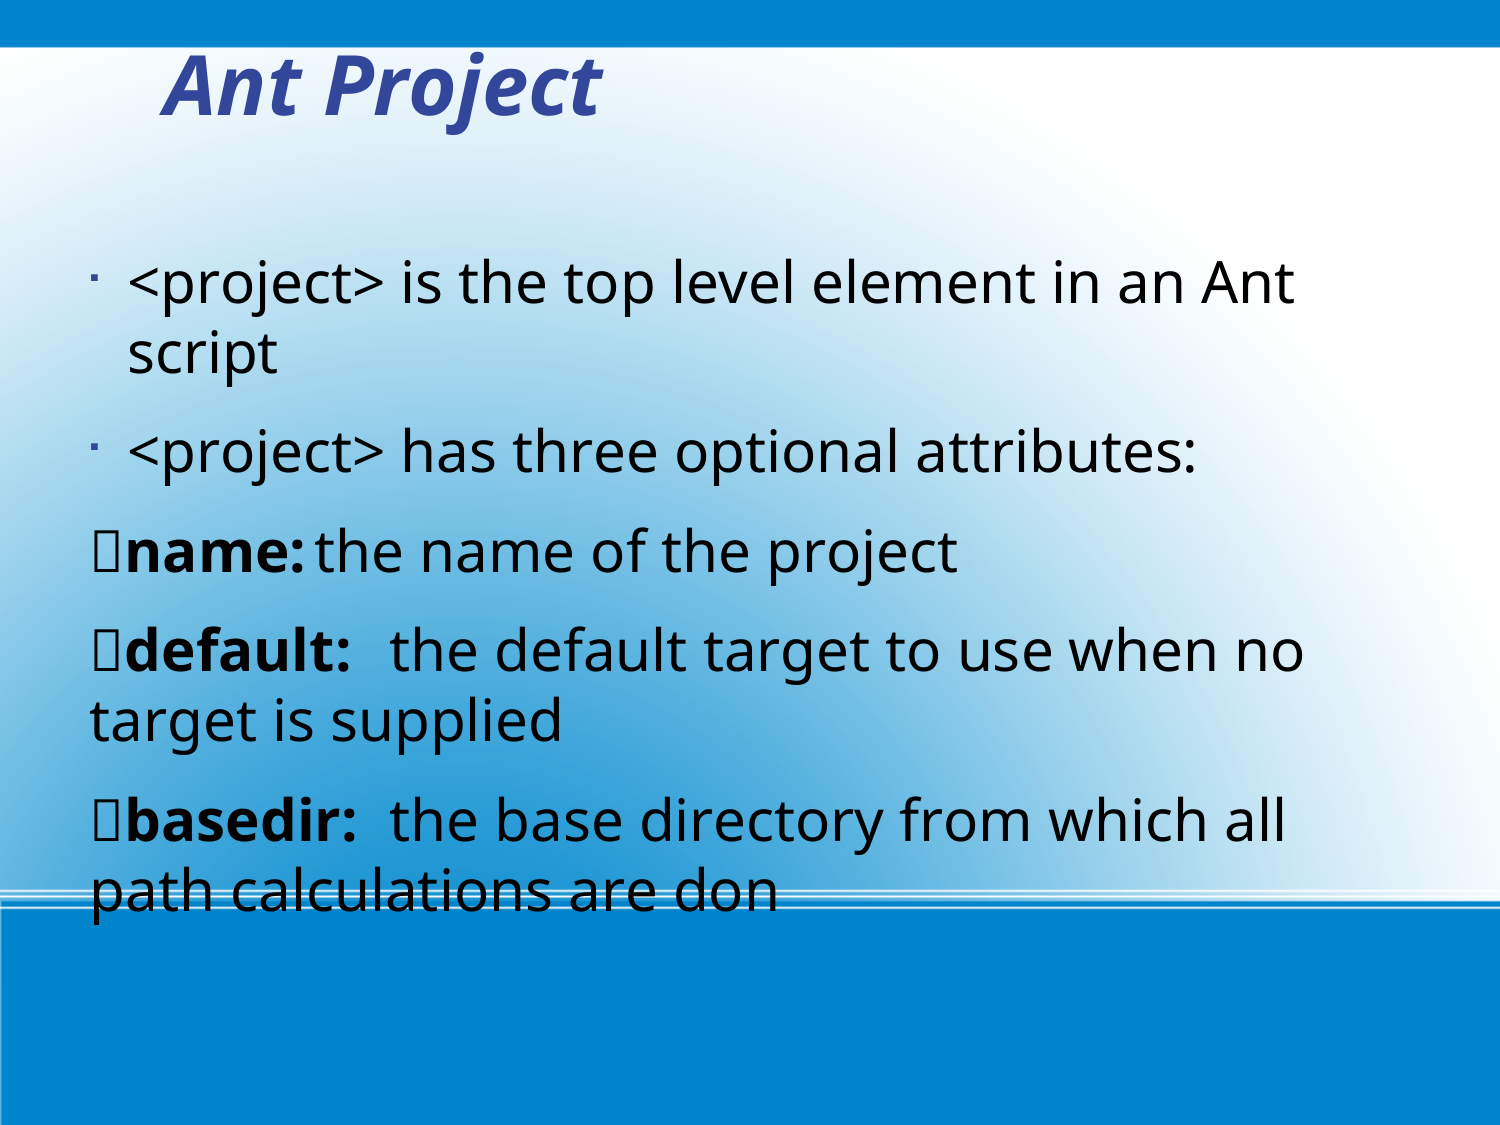

# Ant Project
<project> is the top level element in an Ant script
<project> has three optional attributes:
name:	the name of the project
default:	the default target to use when no target is supplied
basedir:	the base directory from which all path calculations are don